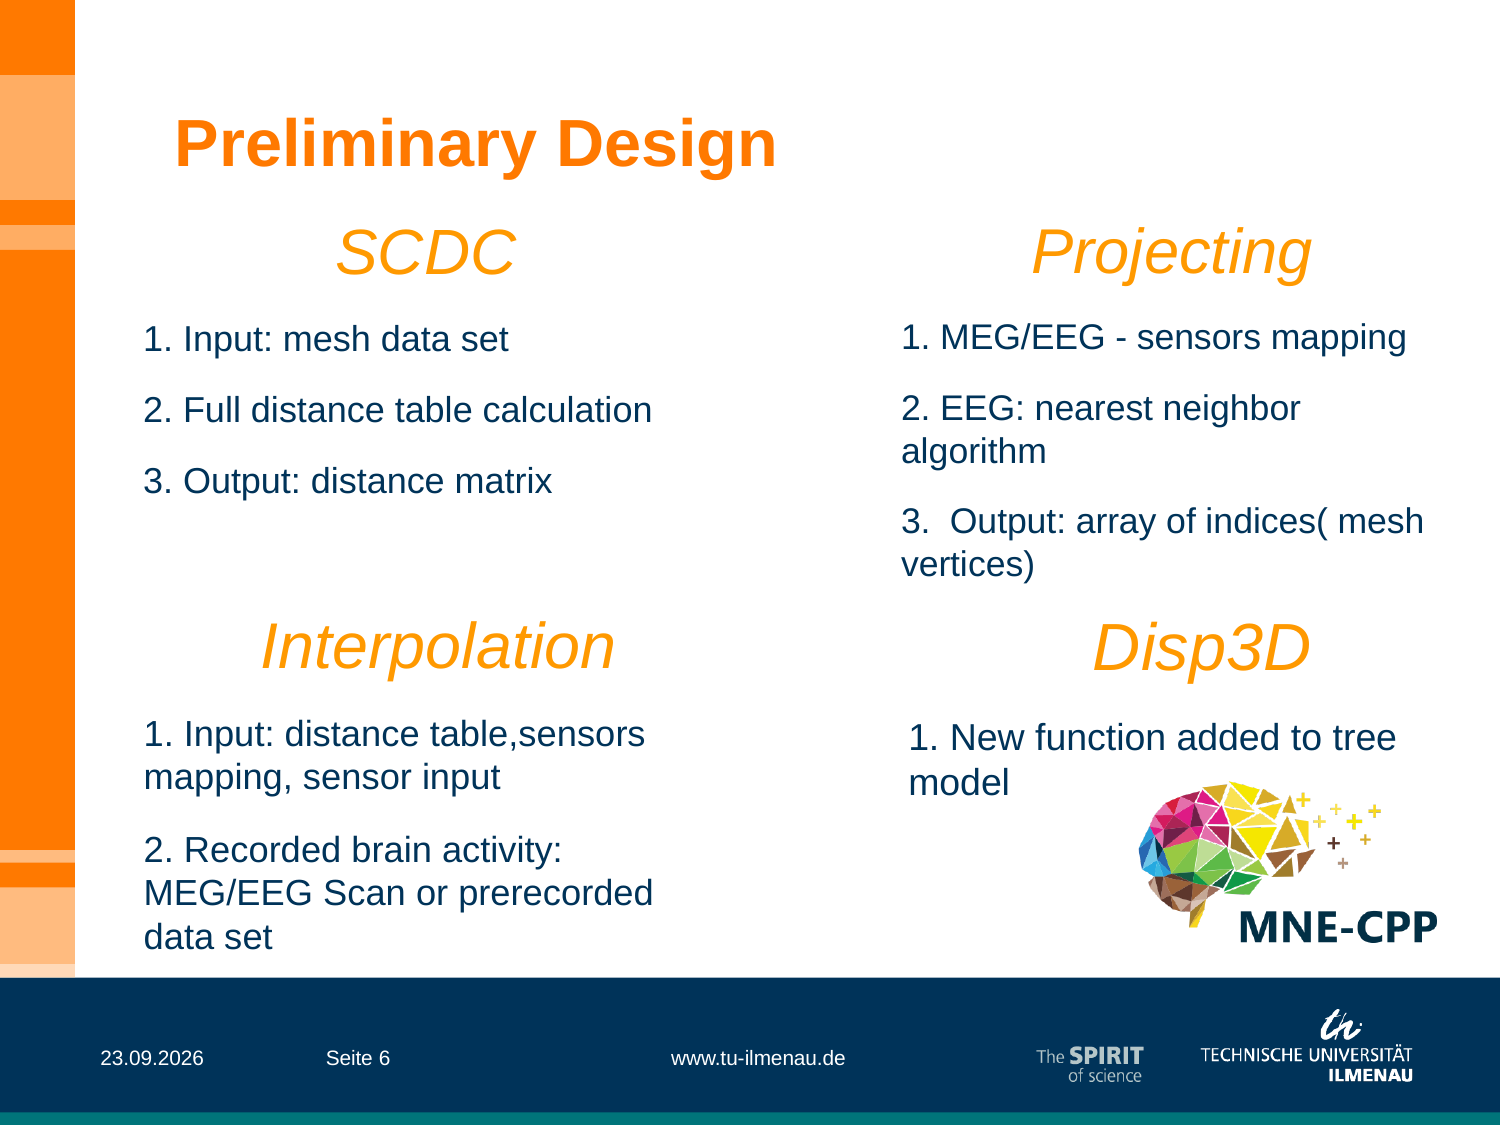

Preliminary Design
# SCDC
1. Input: mesh data set
2. Full distance table calculation
3. Output: distance matrix
Projecting
1. MEG/EEG - sensors mapping
2. EEG: nearest neighbor algorithm
3. Output: array of indices( mesh vertices)
Interpolation
1. Input: distance table,sensors mapping, sensor input
2. Recorded brain activity: MEG/EEG Scan or prerecorded data set
Disp3D
1. New function added to tree model
Seite
www.tu-ilmenau.de